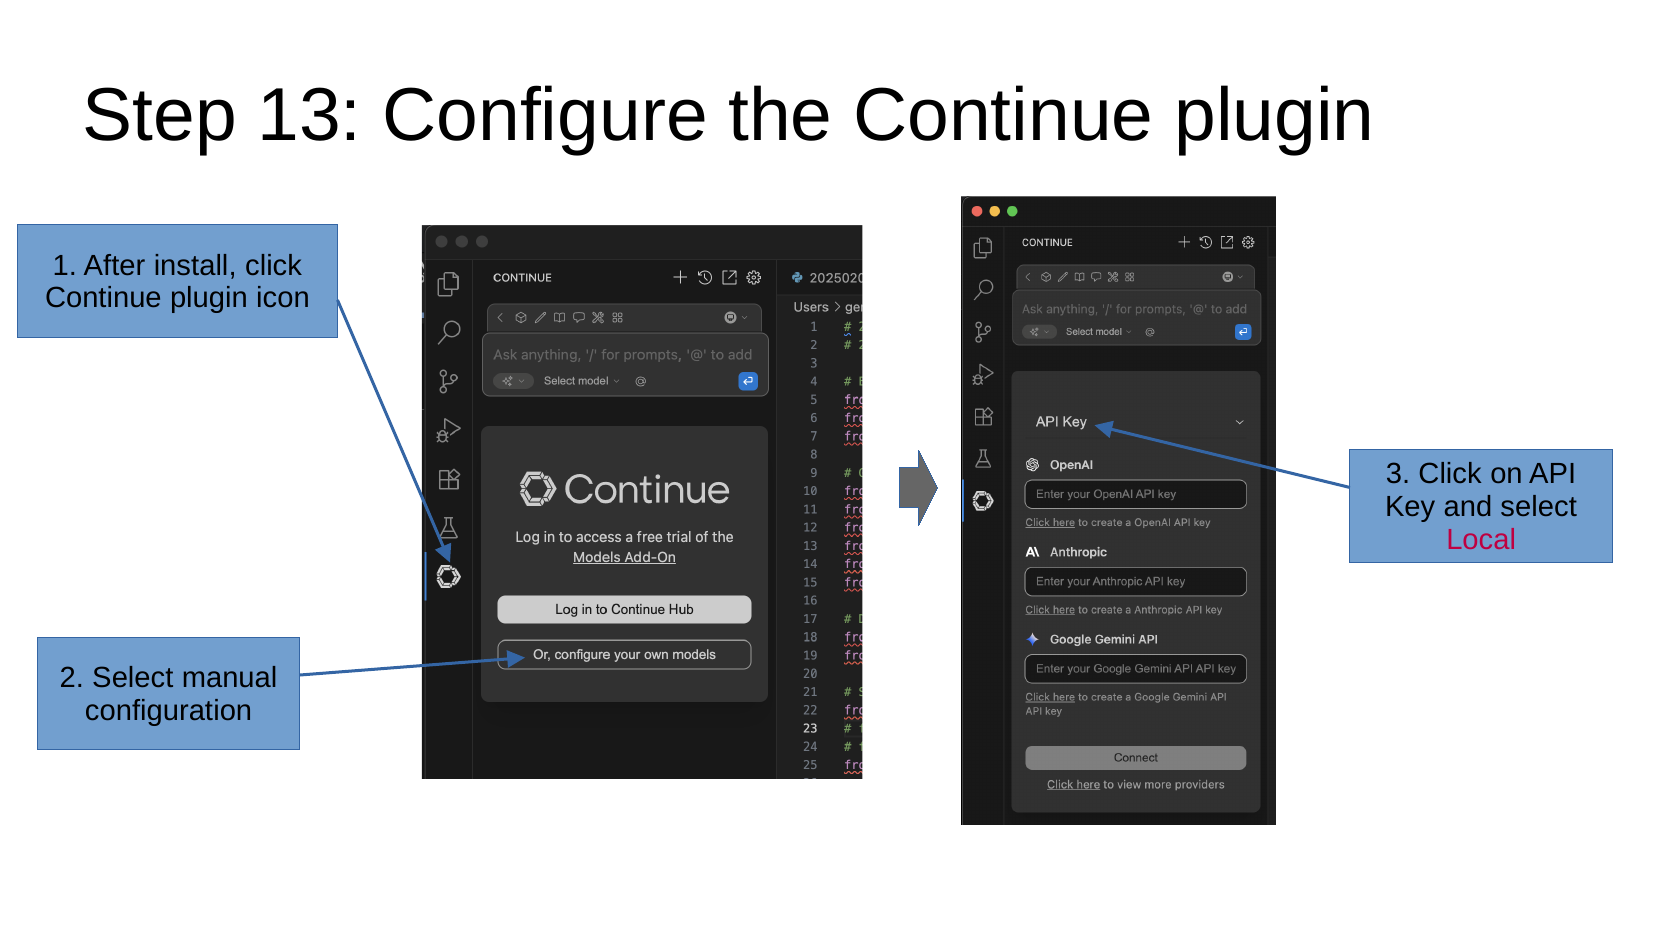

# Step 13: Configure the Continue plugin
1. After install, click Continue plugin icon
3. Click on API Key and select Local
2. Select manual configuration